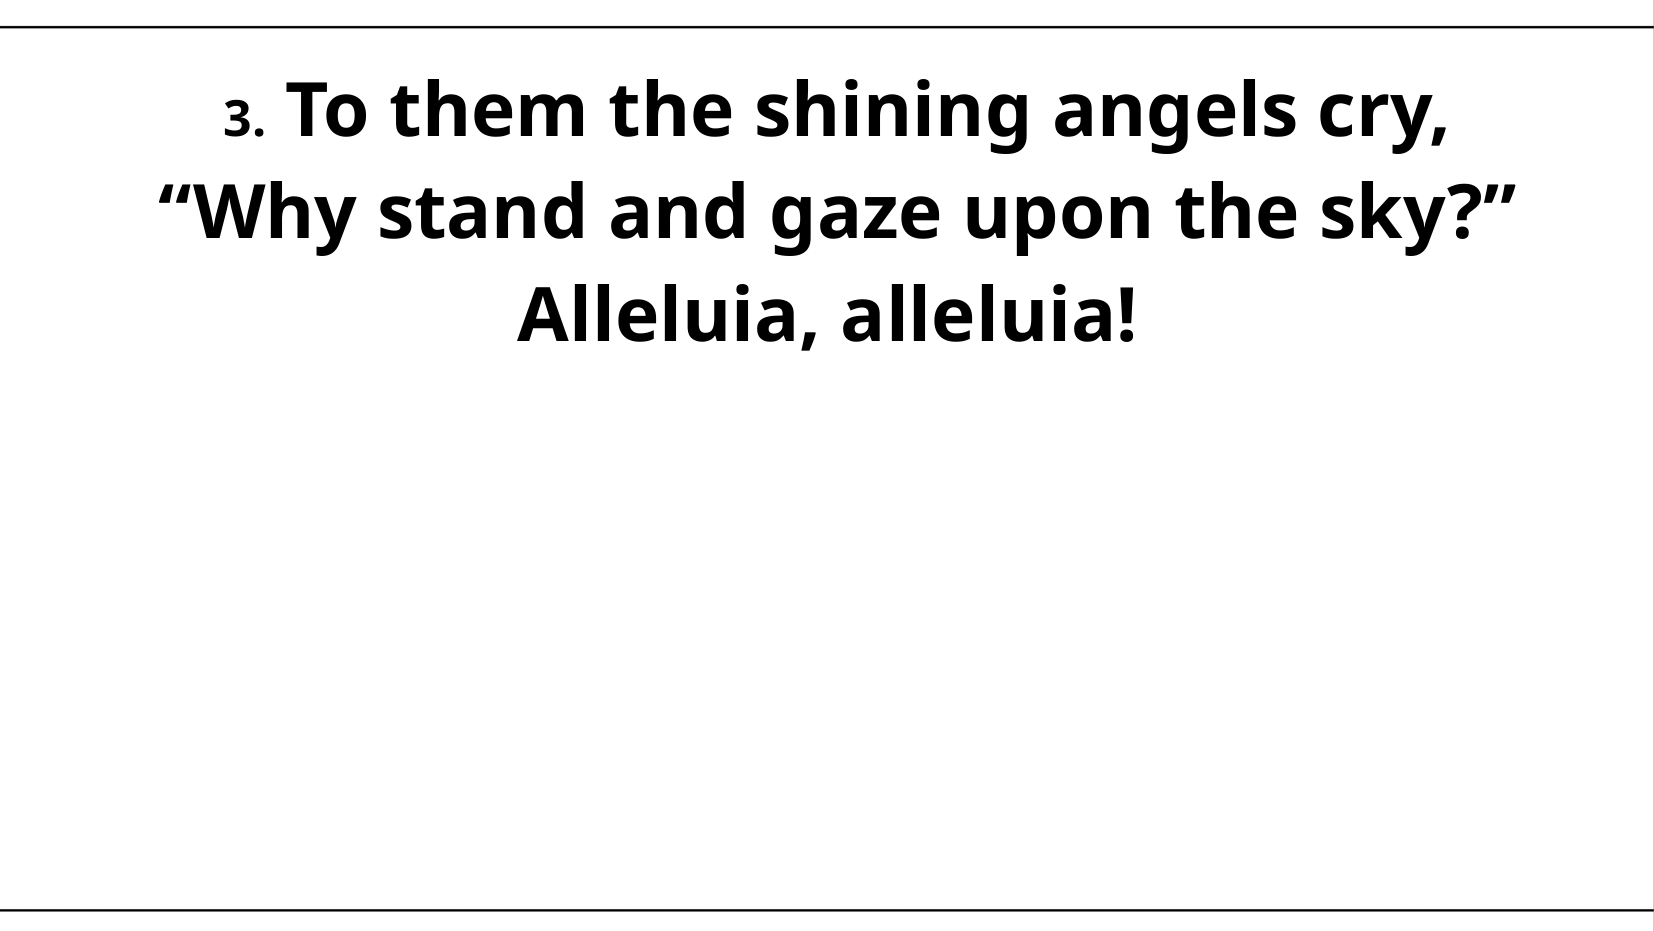

3. To them the shining angels cry,
“Why stand and gaze upon the sky?”
Alleluia, alleluia!